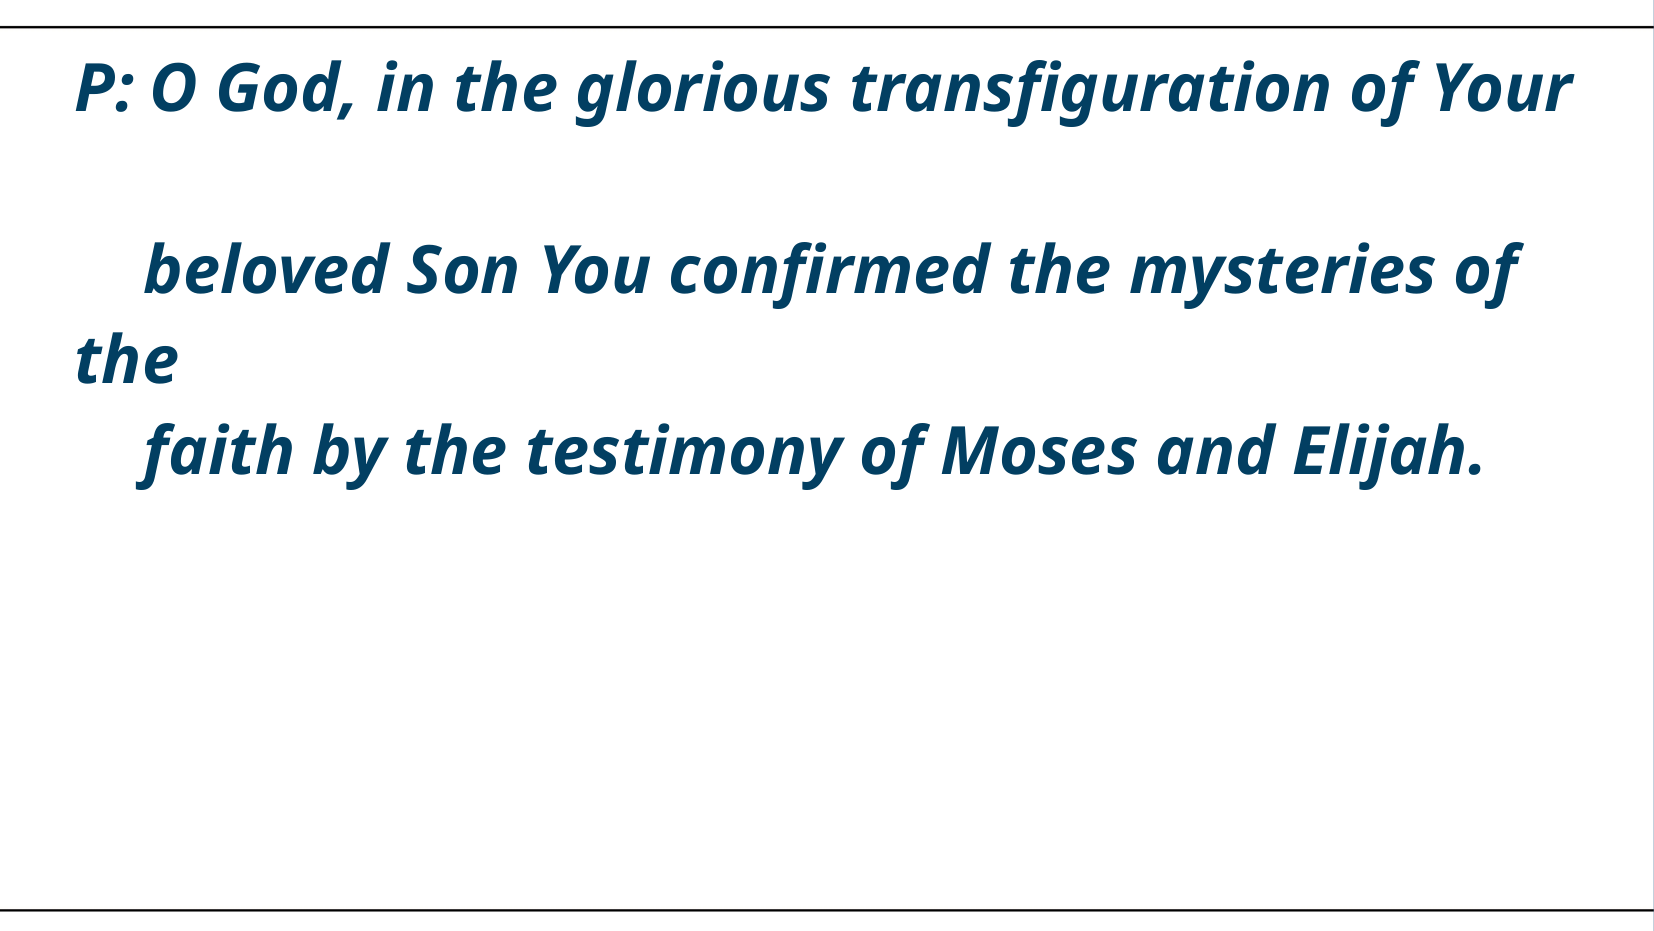

P:	O God, in the glorious transfiguration of Your
 beloved Son You confirmed the mysteries of the
 faith by the testimony of Moses and Elijah.